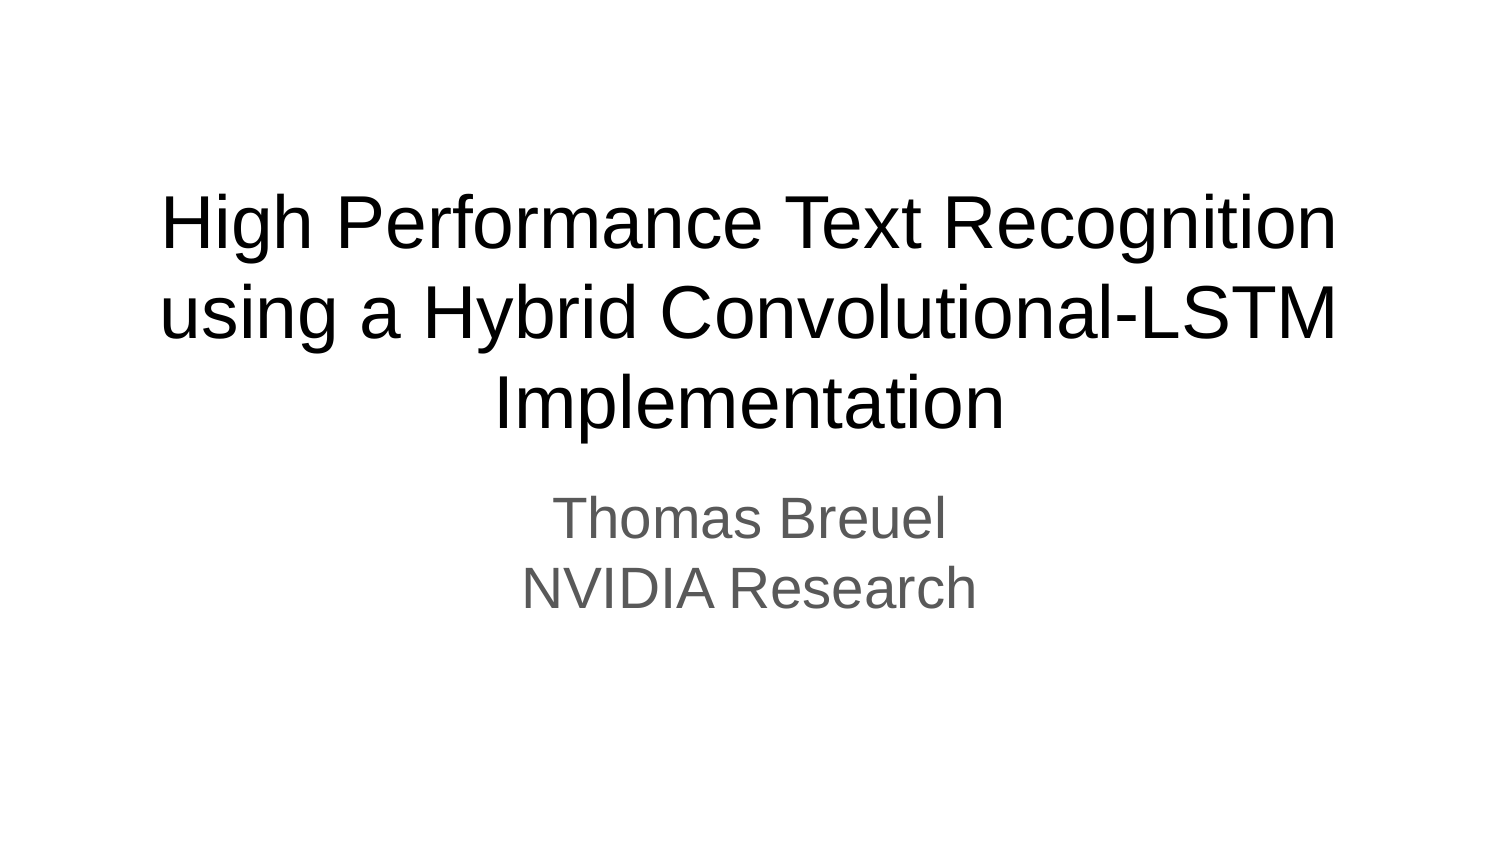

# High Performance Text Recognition using a Hybrid Convolutional-LSTM Implementation
Thomas Breuel
NVIDIA Research